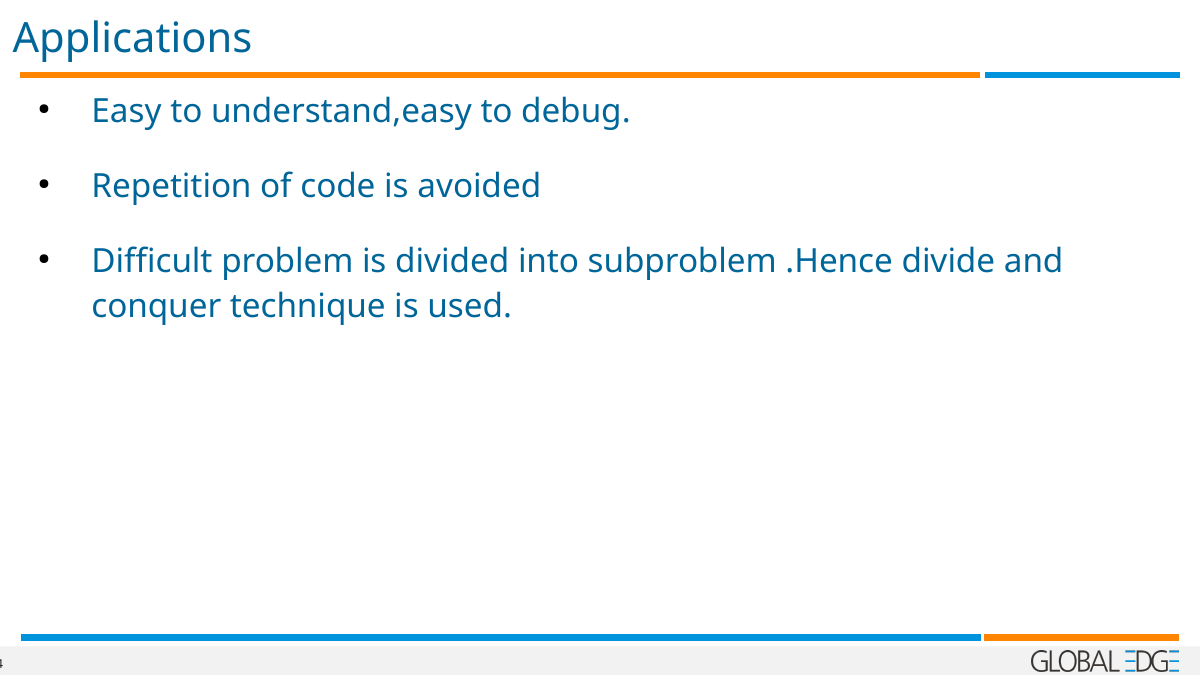

# Applications
Easy to understand,easy to debug.
Repetition of code is avoided
Difficult problem is divided into subproblem .Hence divide and conquer technique is used.